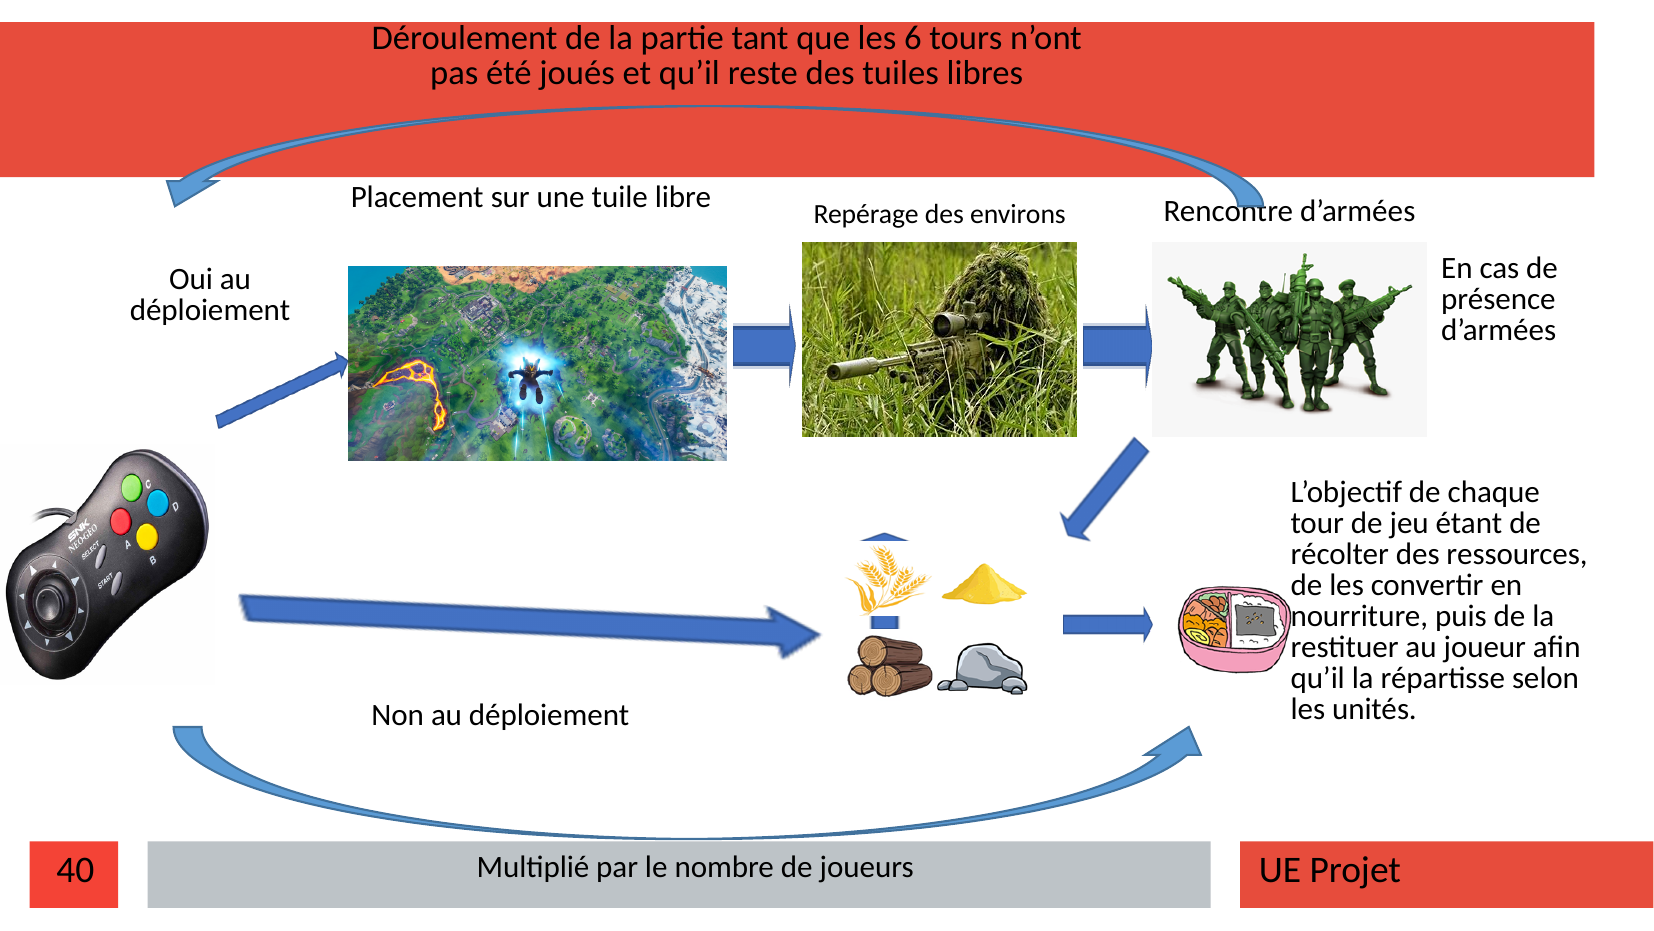

Déroulement de la partie tant que les 6 tours n’ont pas été joués et qu’il reste des tuiles libres
Placement sur une tuile libre
Rencontre d’armées
Repérage des environs
En cas de présence d’armées
Oui au déploiement
L’objectif de chaque tour de jeu étant de récolter des ressources, de les convertir en nourriture, puis de la restituer au joueur afin qu’il la répartisse selon les unités.
Non au déploiement
40
UE Projet
Multiplié par le nombre de joueurs